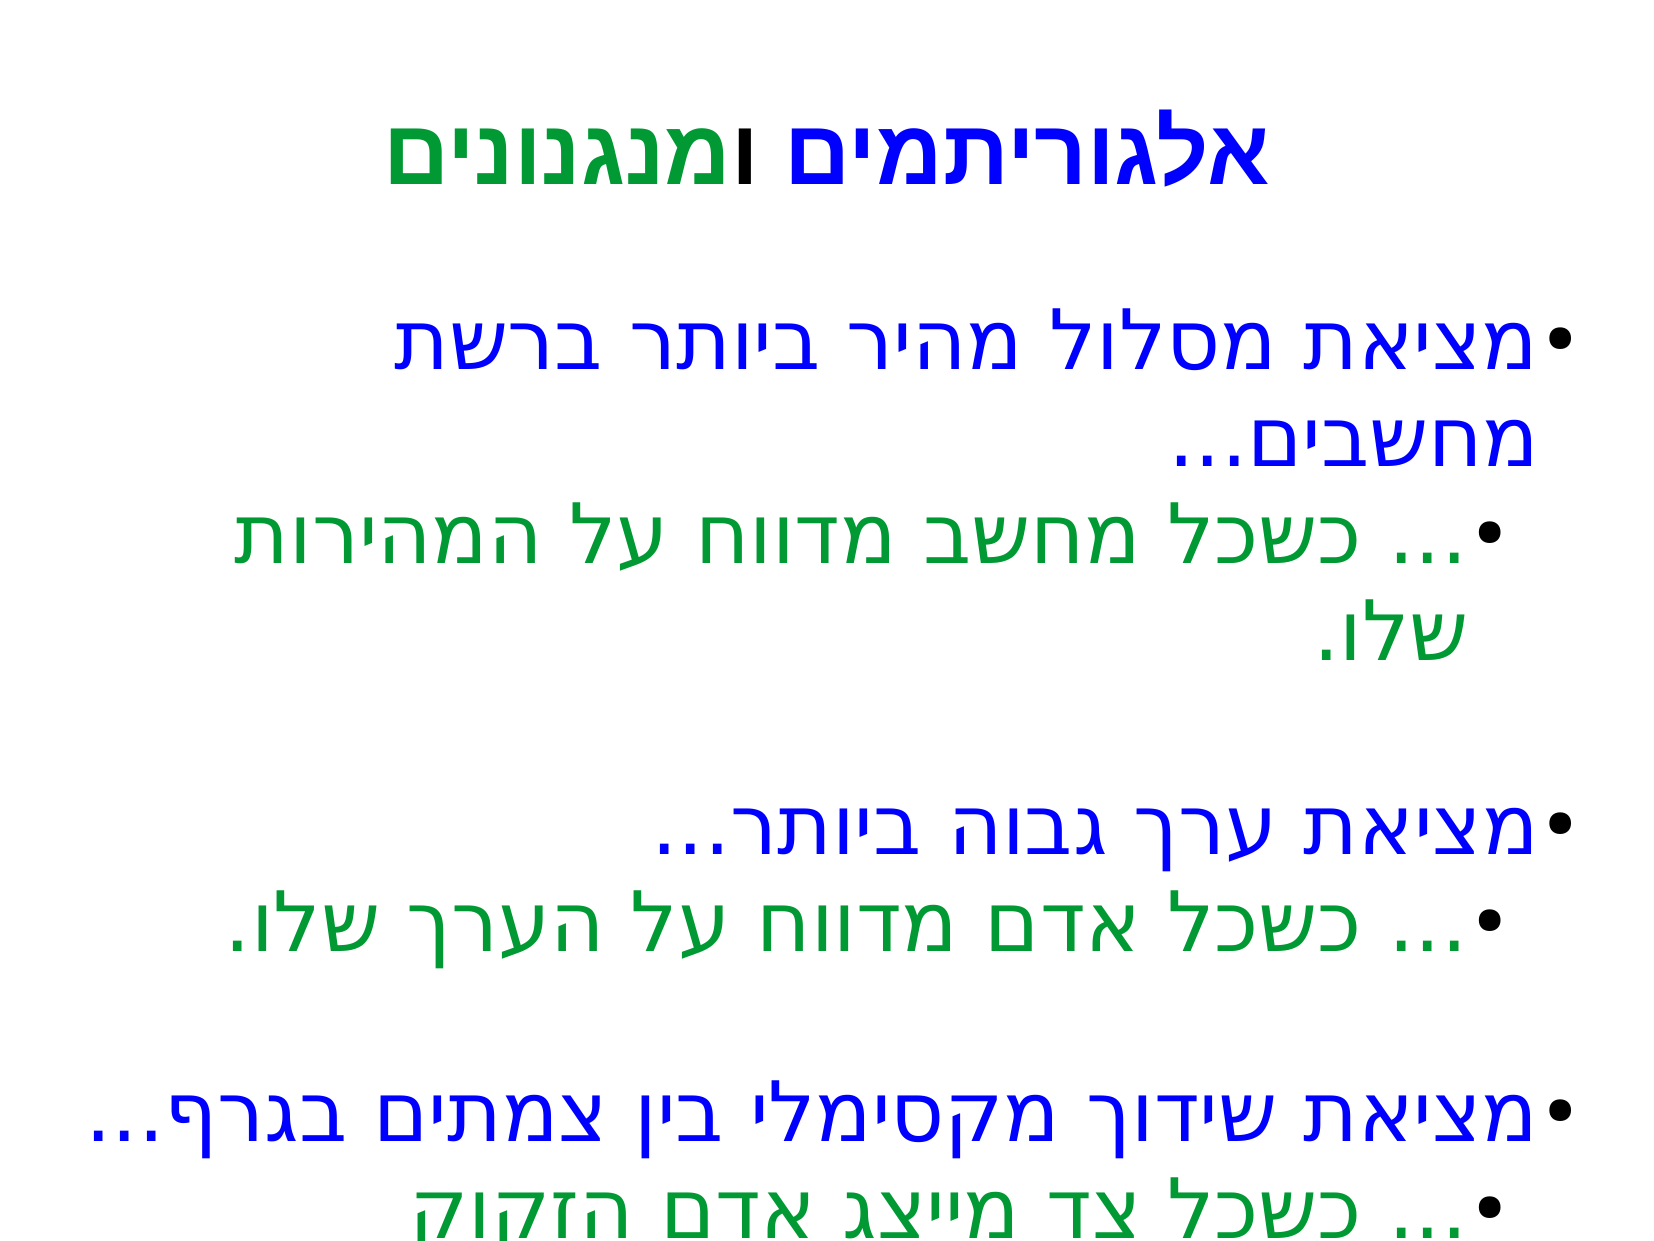

# אלגוריתמים ומנגנונים
מציאת מסלול מהיר ביותר ברשת מחשבים...
... כשכל מחשב מדווח על המהירות שלו.
מציאת ערך גבוה ביותר...
... כשכל אדם מדווח על הערך שלו.
מציאת שידוך מקסימלי בין צמתים בגרף...
... כשכל צד מייצג אדם הזקוק להשתלת כליה.